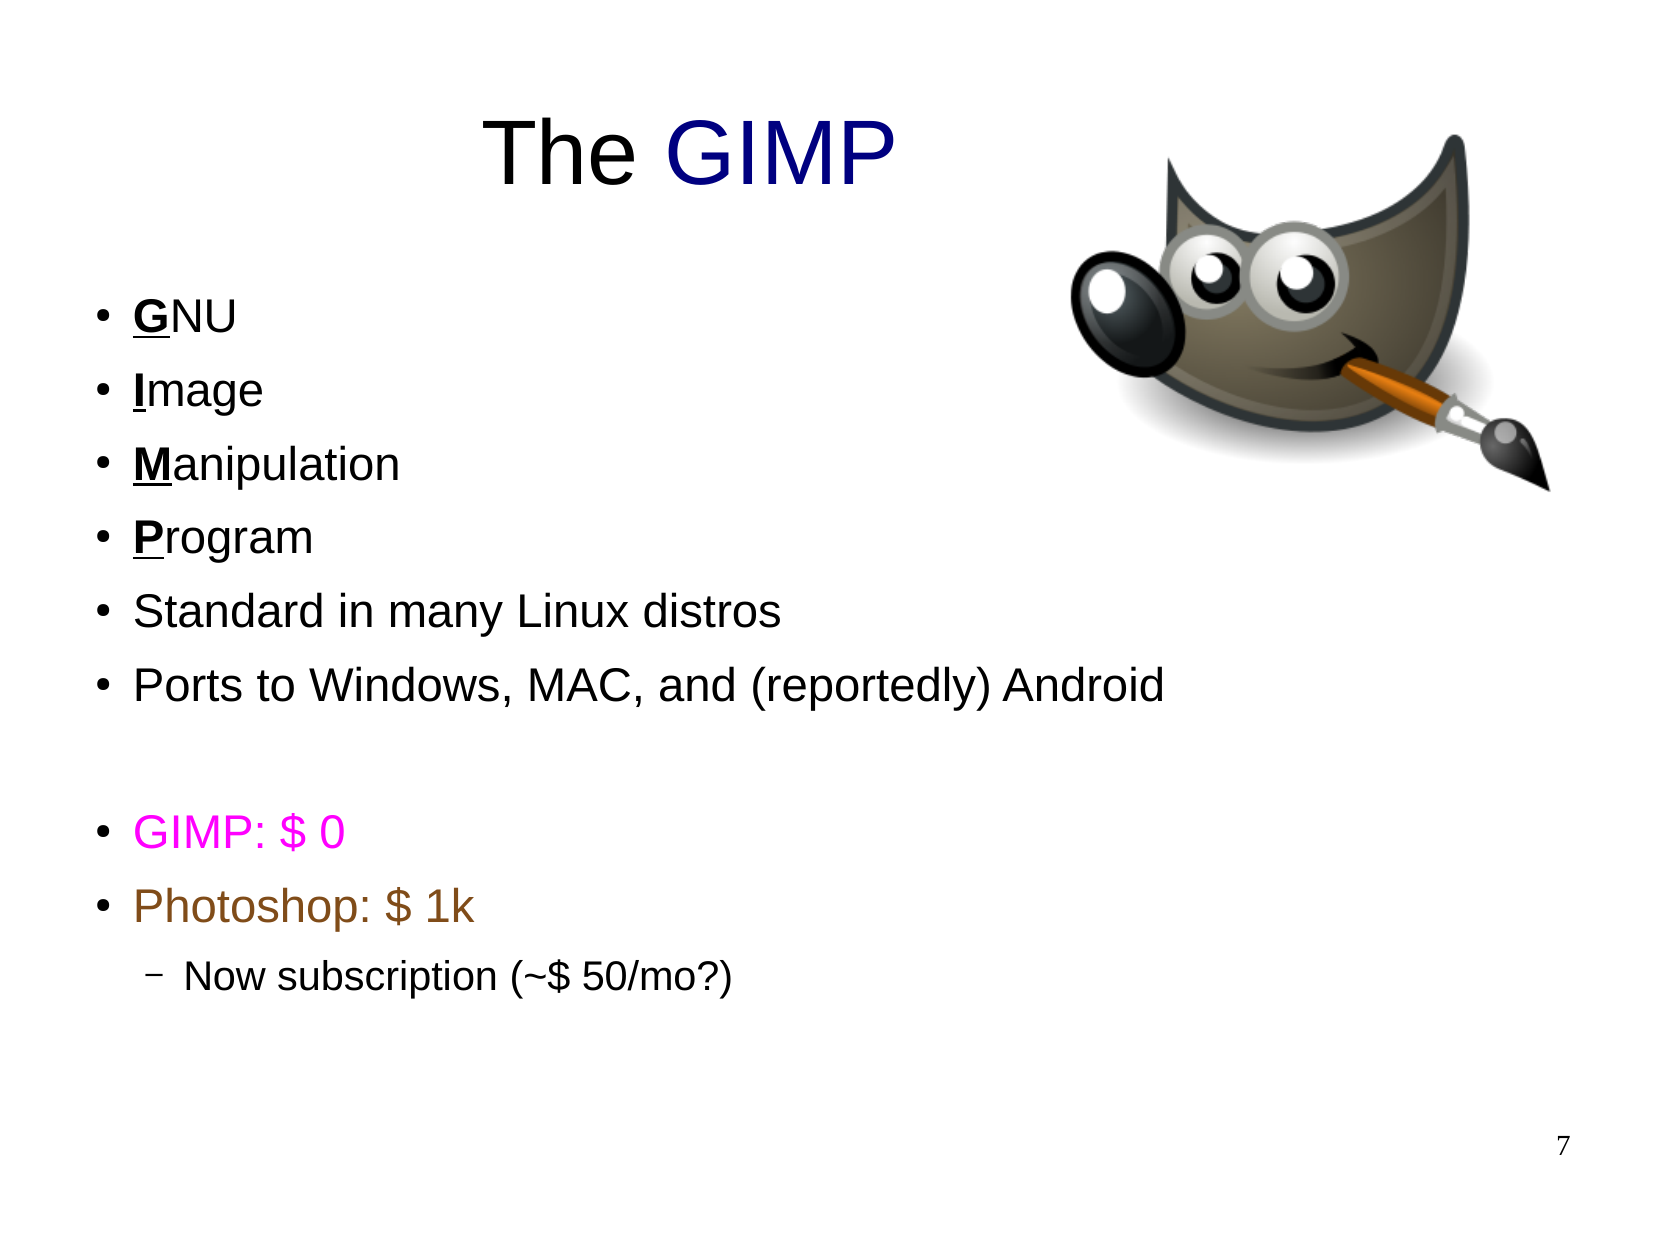

# The GIMP
GNU
Image
Manipulation
Program
Standard in many Linux distros
Ports to Windows, MAC, and (reportedly) Android
GIMP: $ 0
Photoshop: $ 1k
Now subscription (~$ 50/mo?)
7